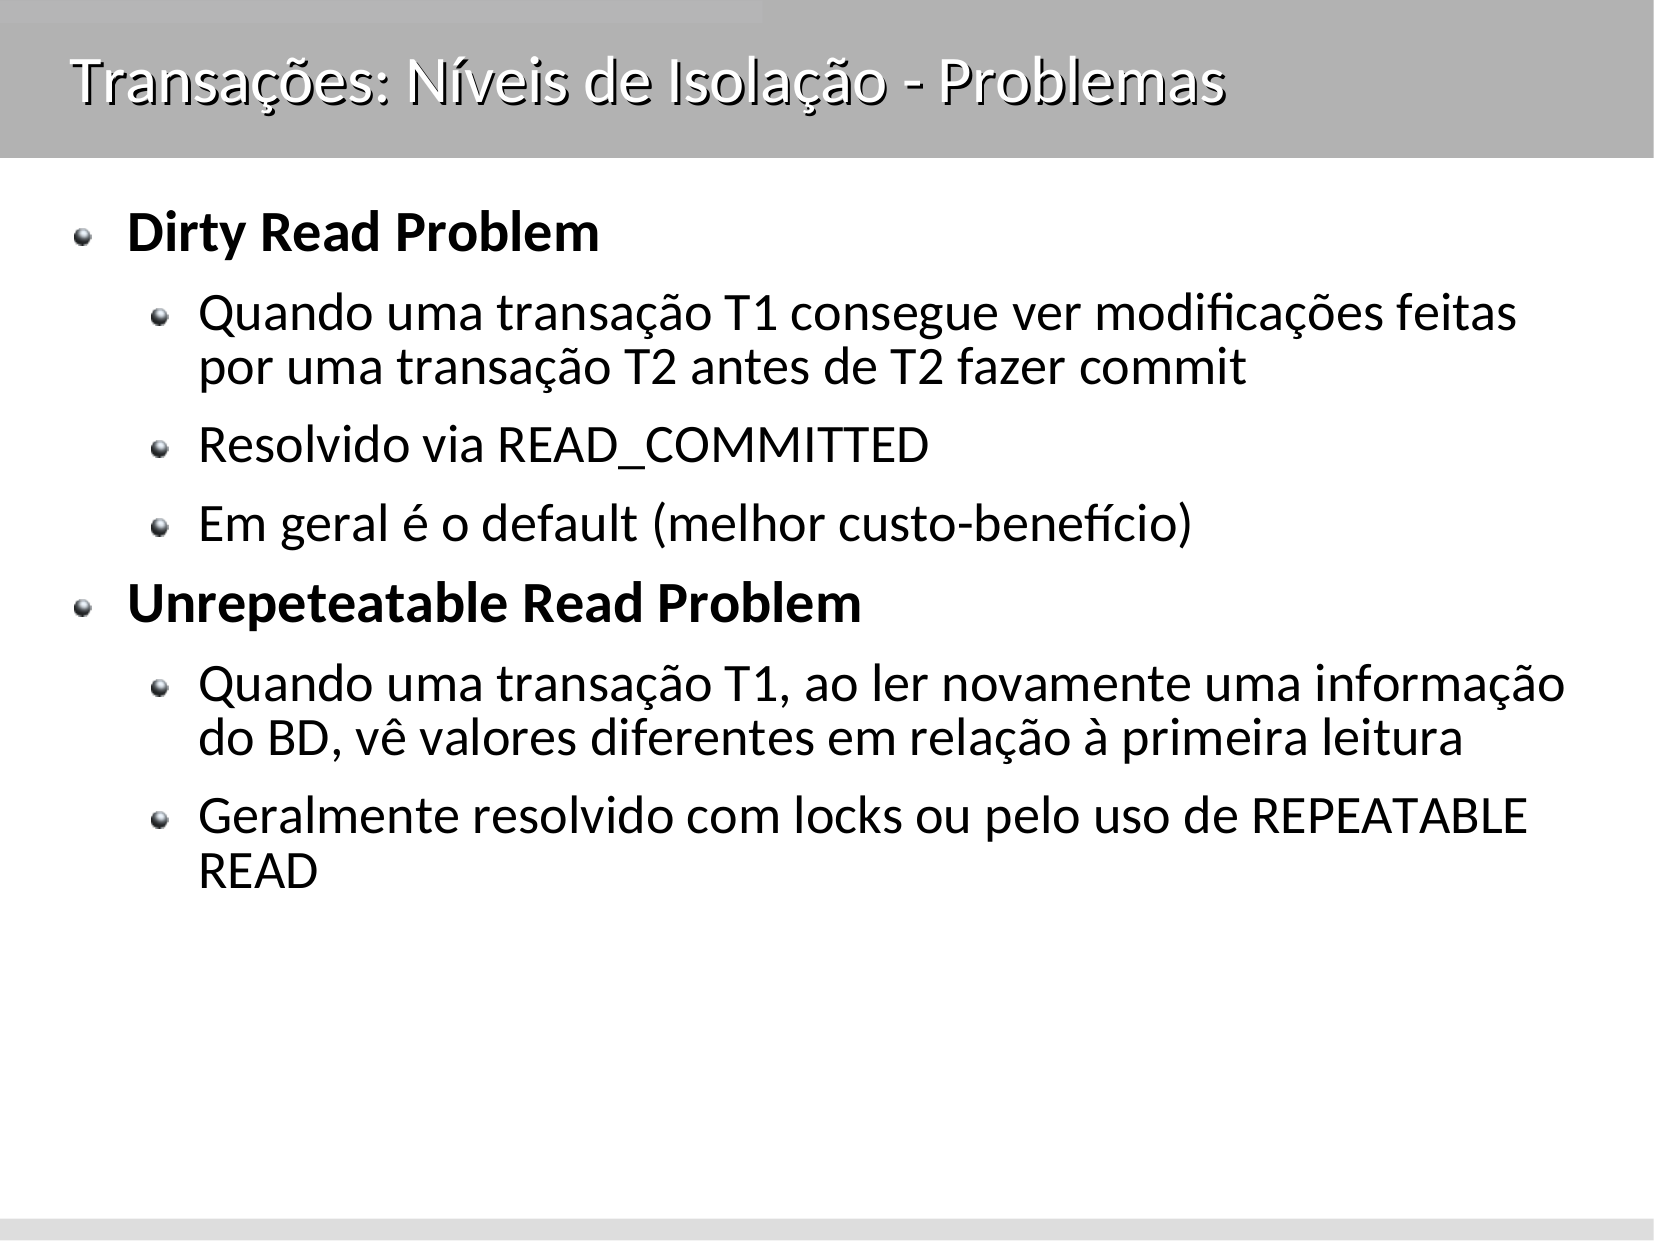

# Transações: Níveis de Isolação - Problemas
Dirty Read Problem
Quando uma transação T1 consegue ver modificações feitas por uma transação T2 antes de T2 fazer commit
Resolvido via READ_COMMITTED
Em geral é o default (melhor custo-benefício)
Unrepeteatable Read Problem
Quando uma transação T1, ao ler novamente uma informação do BD, vê valores diferentes em relação à primeira leitura
Geralmente resolvido com locks ou pelo uso de REPEATABLE READ